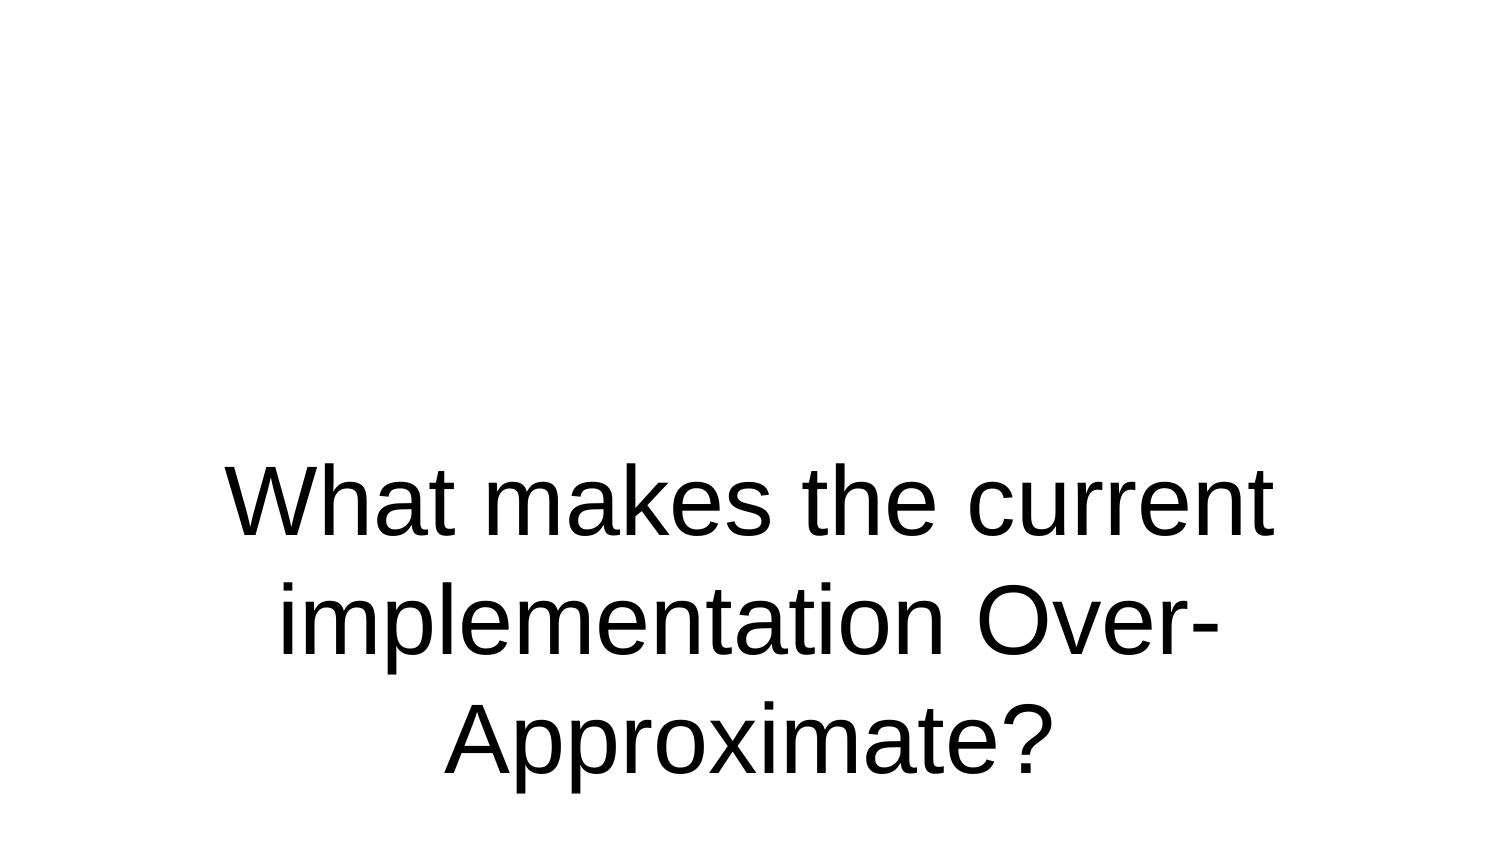

# What makes the current implementation Over-Approximate?